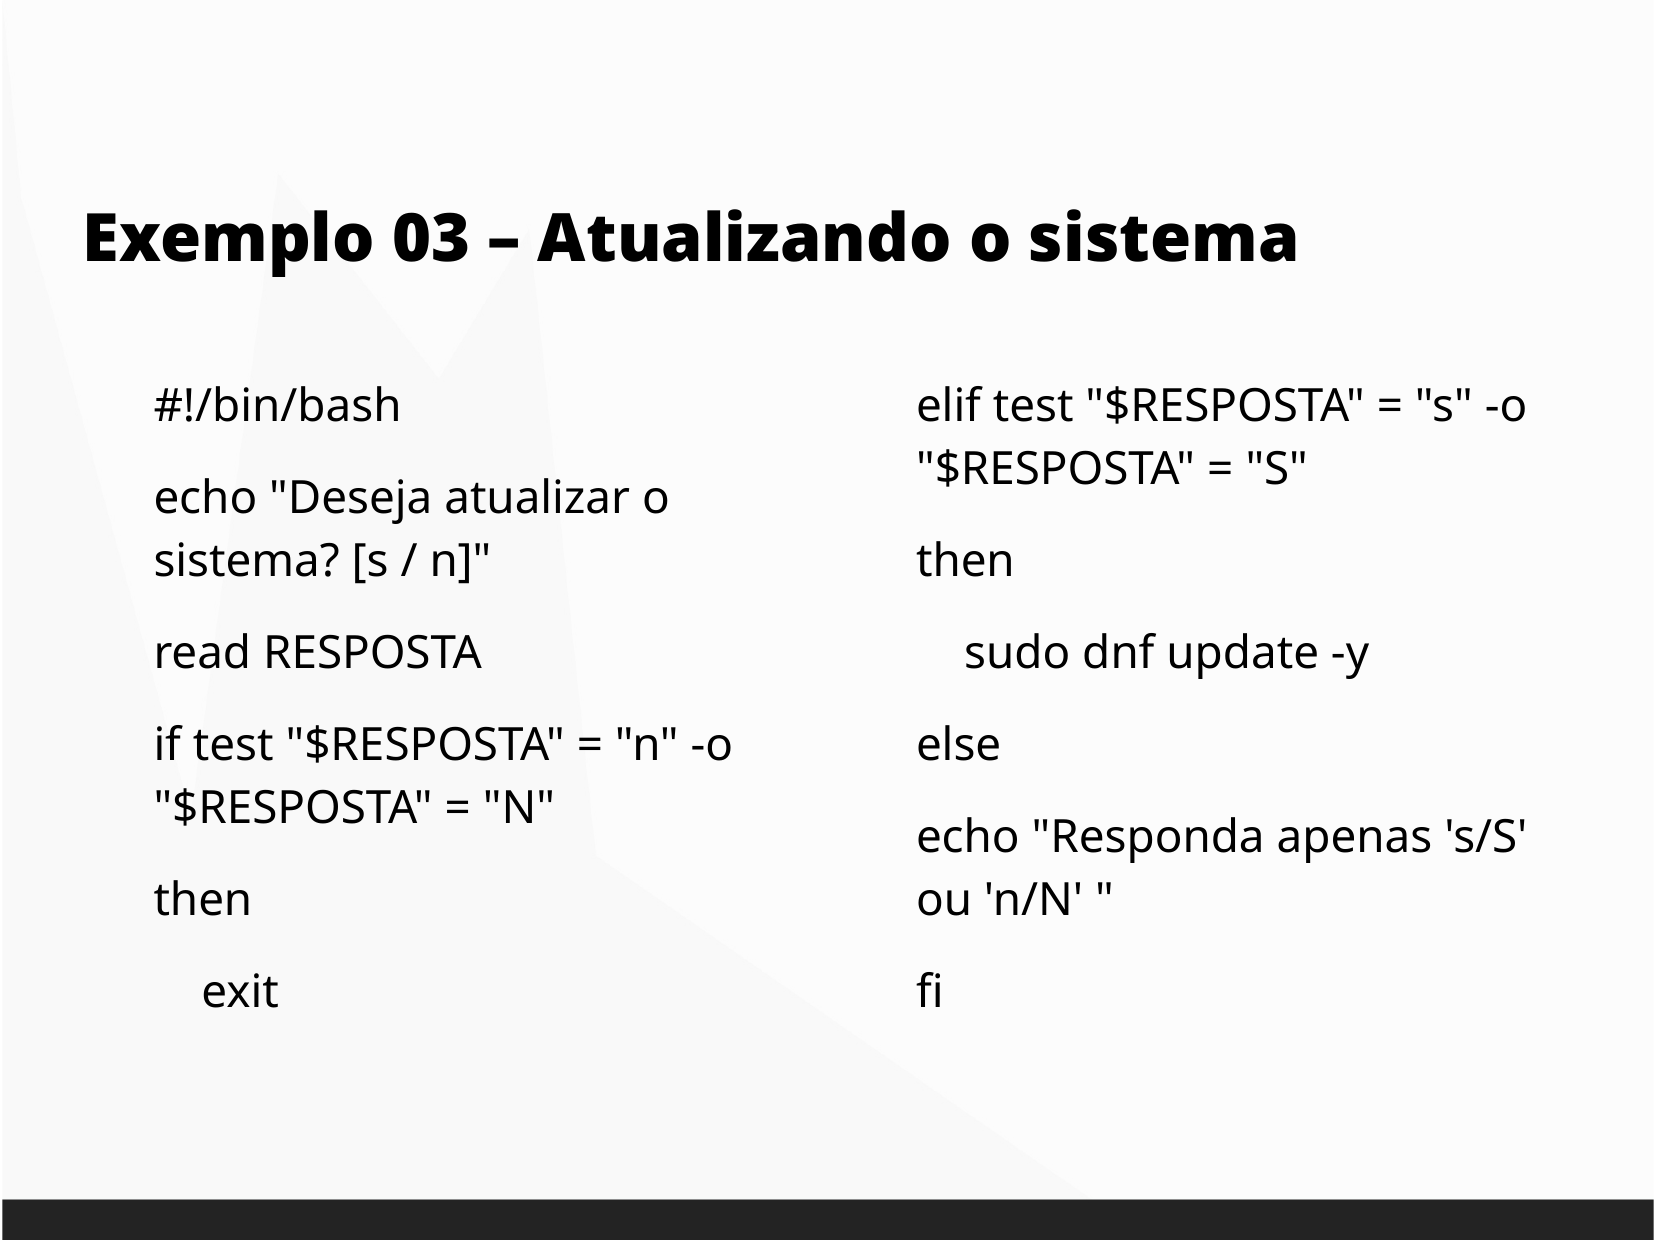

# Exemplo 03 – Atualizando o sistema
#!/bin/bash
echo "Deseja atualizar o sistema? [s / n]"
read RESPOSTA
if test "$RESPOSTA" = "n" -o "$RESPOSTA" = "N"
then
 exit
elif test "$RESPOSTA" = "s" -o "$RESPOSTA" = "S"
then
 sudo dnf update -y
else
echo "Responda apenas 's/S' ou 'n/N' "
fi